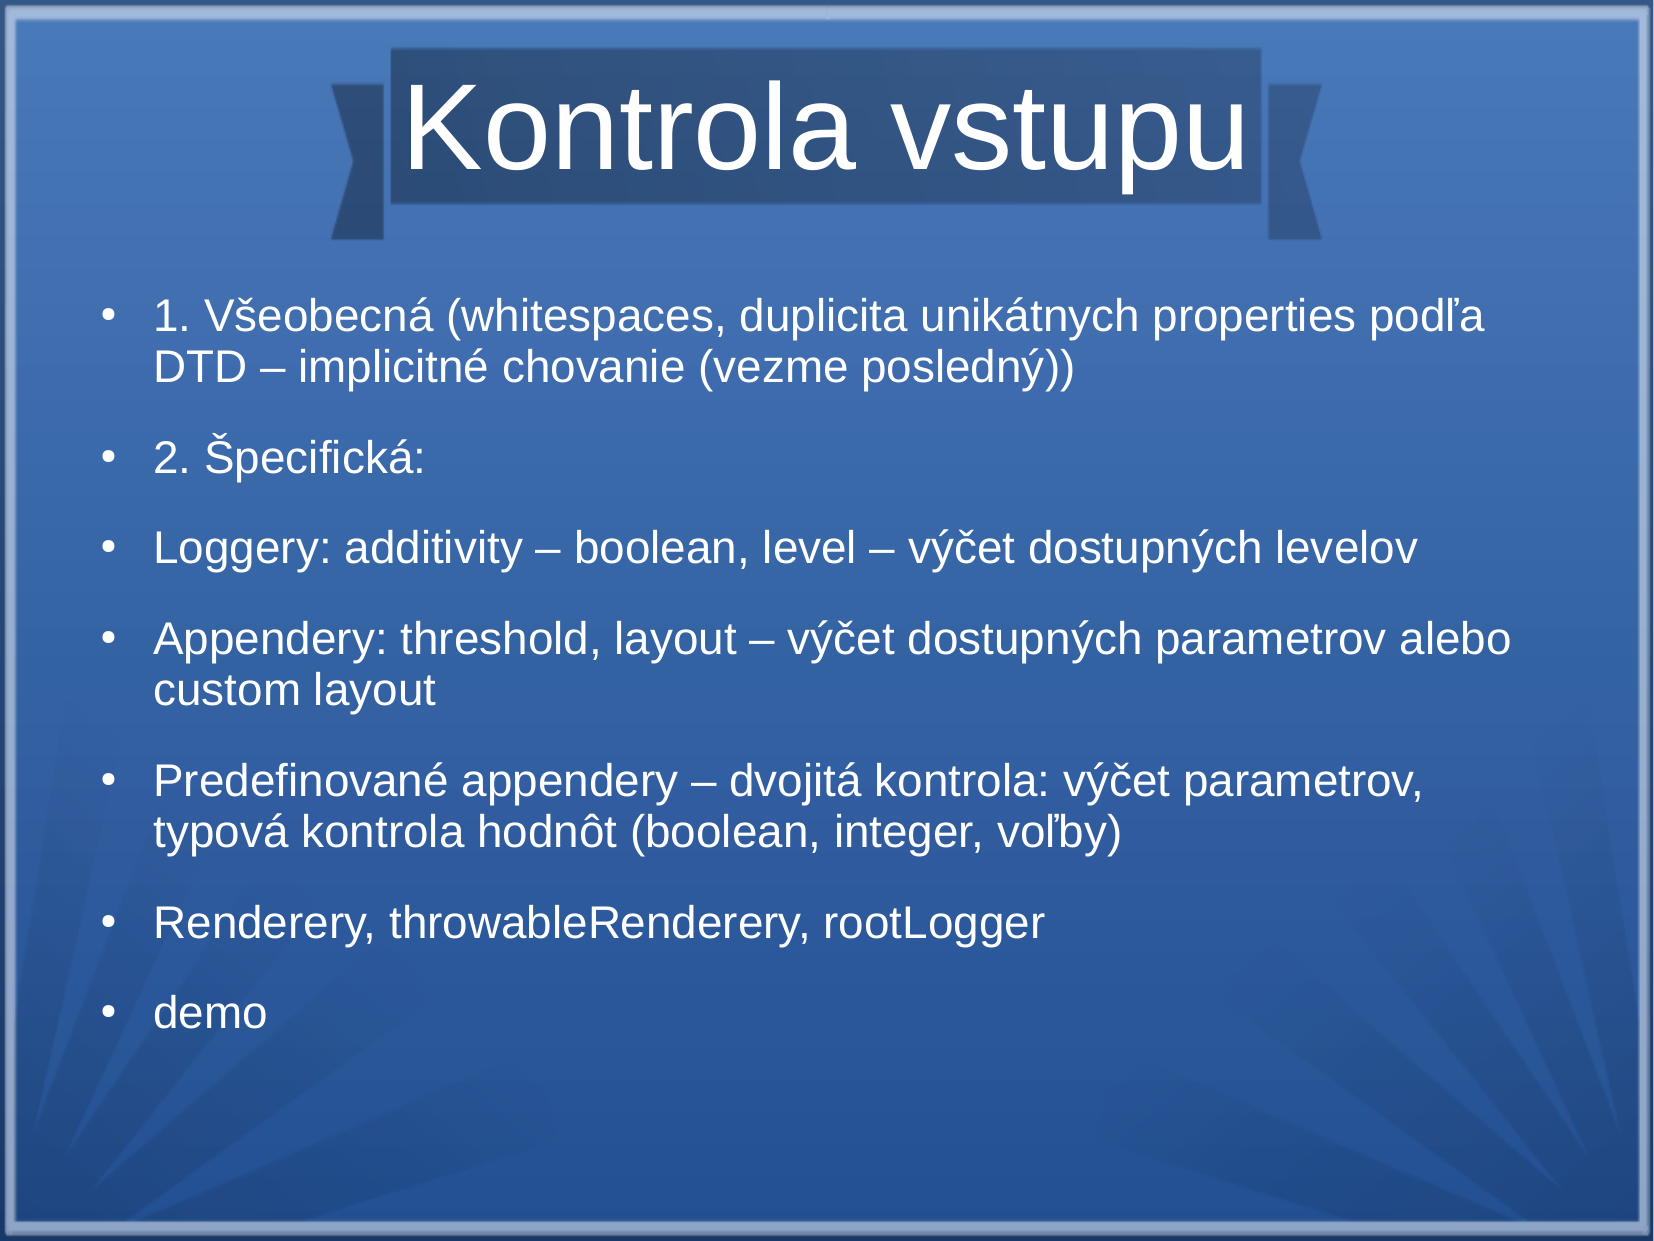

# Kontrola vstupu
1. Všeobecná (whitespaces, duplicita unikátnych properties podľa DTD – implicitné chovanie (vezme posledný))
2. Špecifická:
Loggery: additivity – boolean, level – výčet dostupných levelov
Appendery: threshold, layout – výčet dostupných parametrov alebo custom layout
Predefinované appendery – dvojitá kontrola: výčet parametrov, typová kontrola hodnôt (boolean, integer, voľby)
Renderery, throwableRenderery, rootLogger
demo